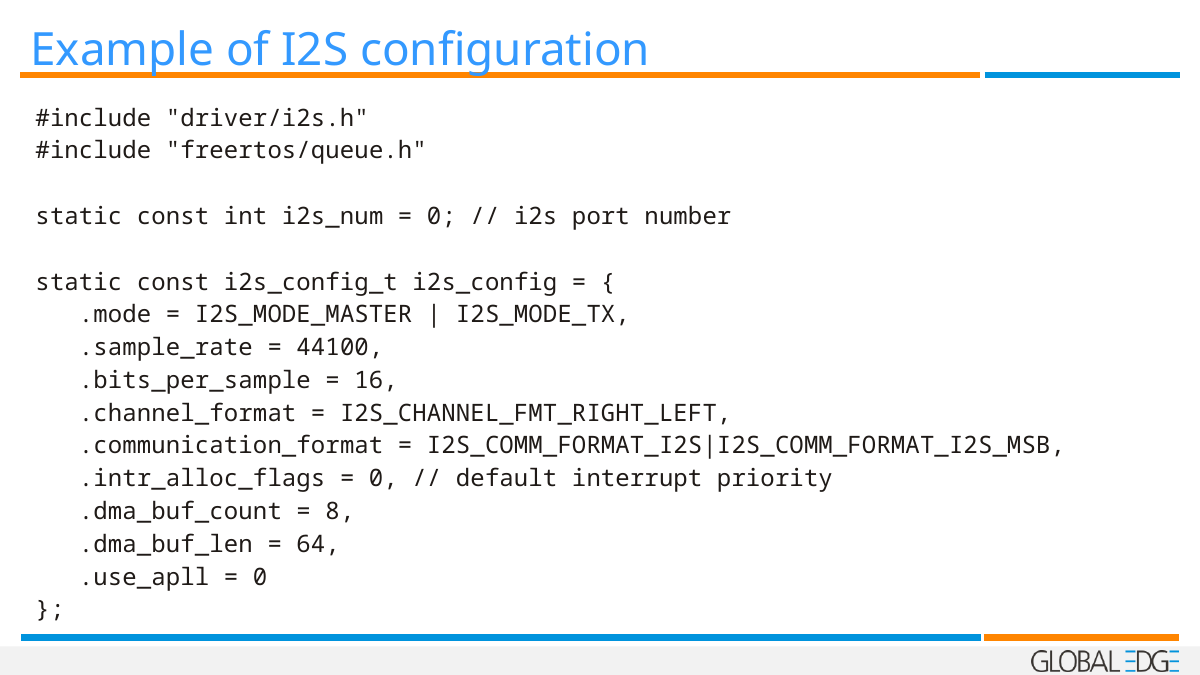

# Example of I2S configuration
#include "driver/i2s.h"
#include "freertos/queue.h"
static const int i2s_num = 0; // i2s port number
static const i2s_config_t i2s_config = {
 .mode = I2S_MODE_MASTER | I2S_MODE_TX,
 .sample_rate = 44100,
 .bits_per_sample = 16,
 .channel_format = I2S_CHANNEL_FMT_RIGHT_LEFT,
 .communication_format = I2S_COMM_FORMAT_I2S|I2S_COMM_FORMAT_I2S_MSB,
 .intr_alloc_flags = 0, // default interrupt priority
 .dma_buf_count = 8,
 .dma_buf_len = 64,
 .use_apll = 0
};